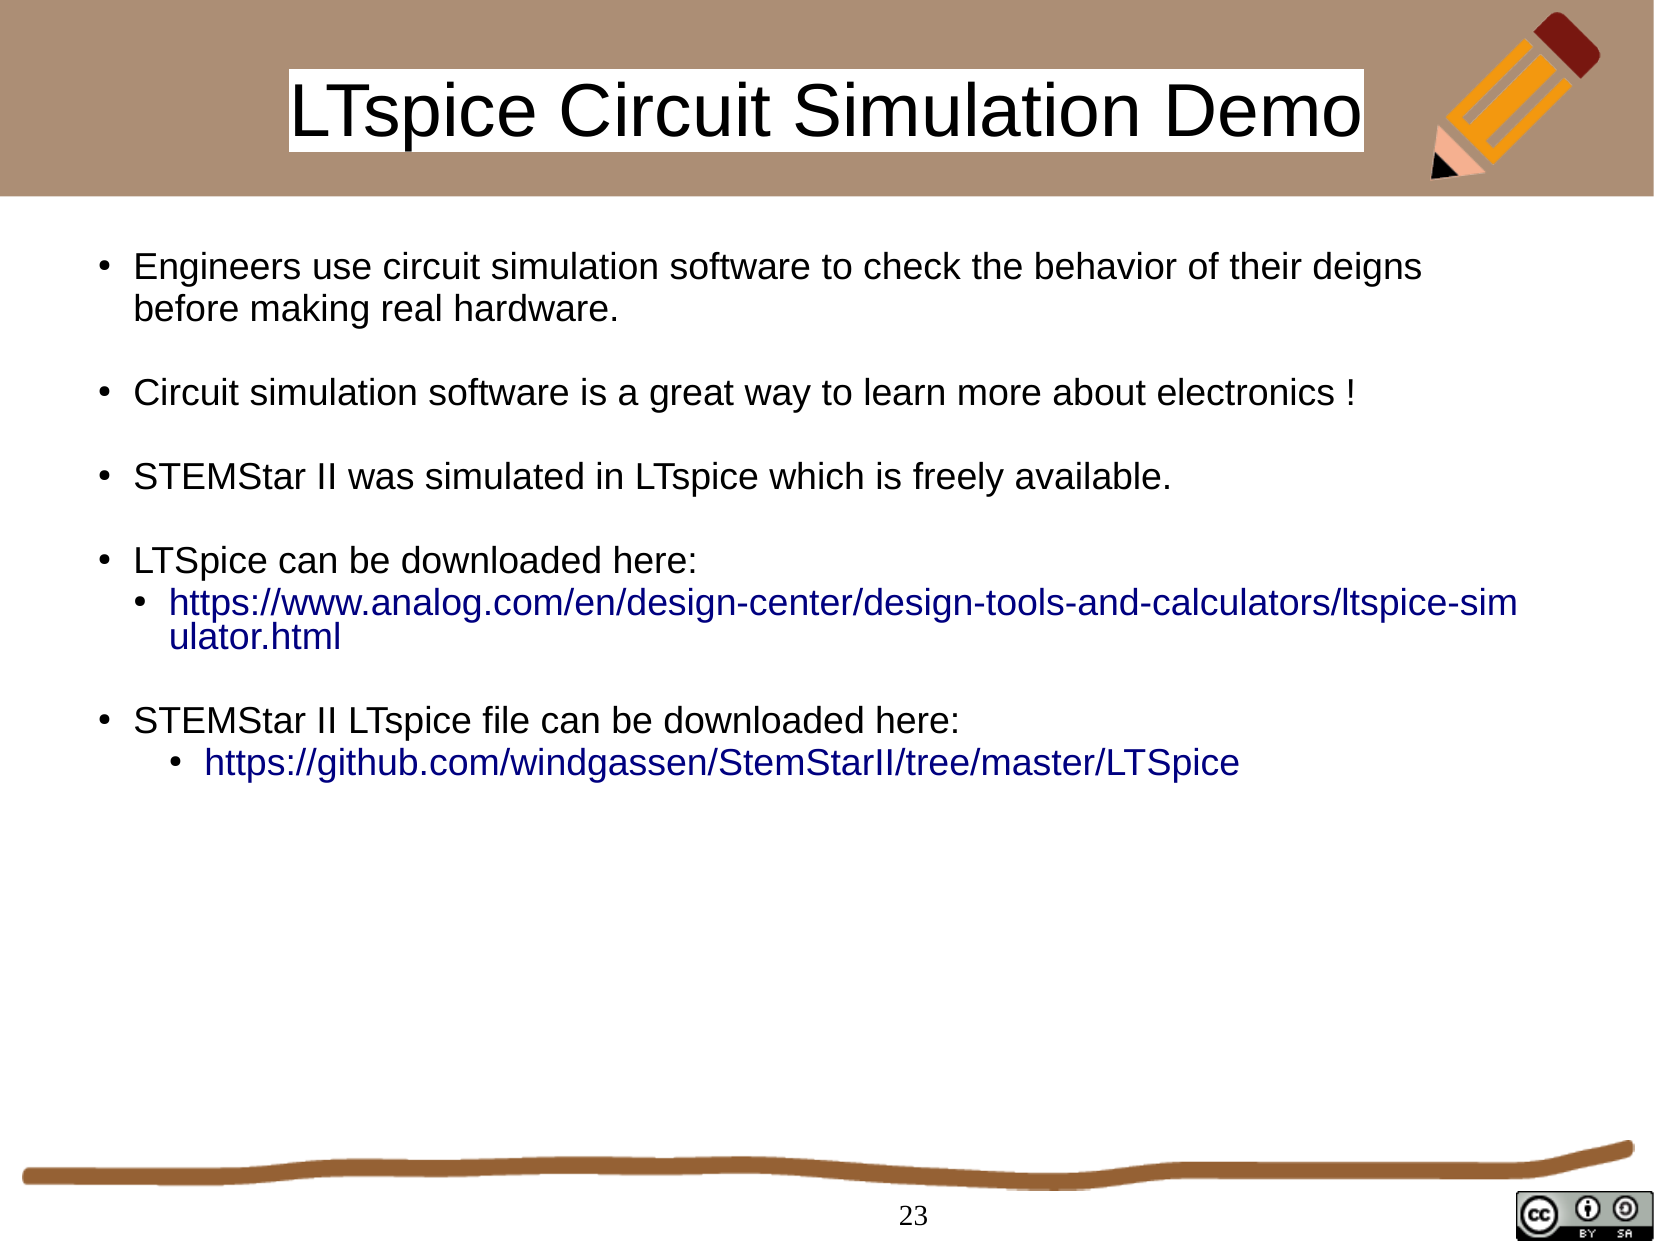

# LTspice Circuit Simulation Demo
Engineers use circuit simulation software to check the behavior of their deigns before making real hardware.
Circuit simulation software is a great way to learn more about electronics !
STEMStar II was simulated in LTspice which is freely available.
LTSpice can be downloaded here:
https://www.analog.com/en/design-center/design-tools-and-calculators/ltspice-simulator.html
STEMStar II LTspice file can be downloaded here:
https://github.com/windgassen/StemStarII/tree/master/LTSpice
23